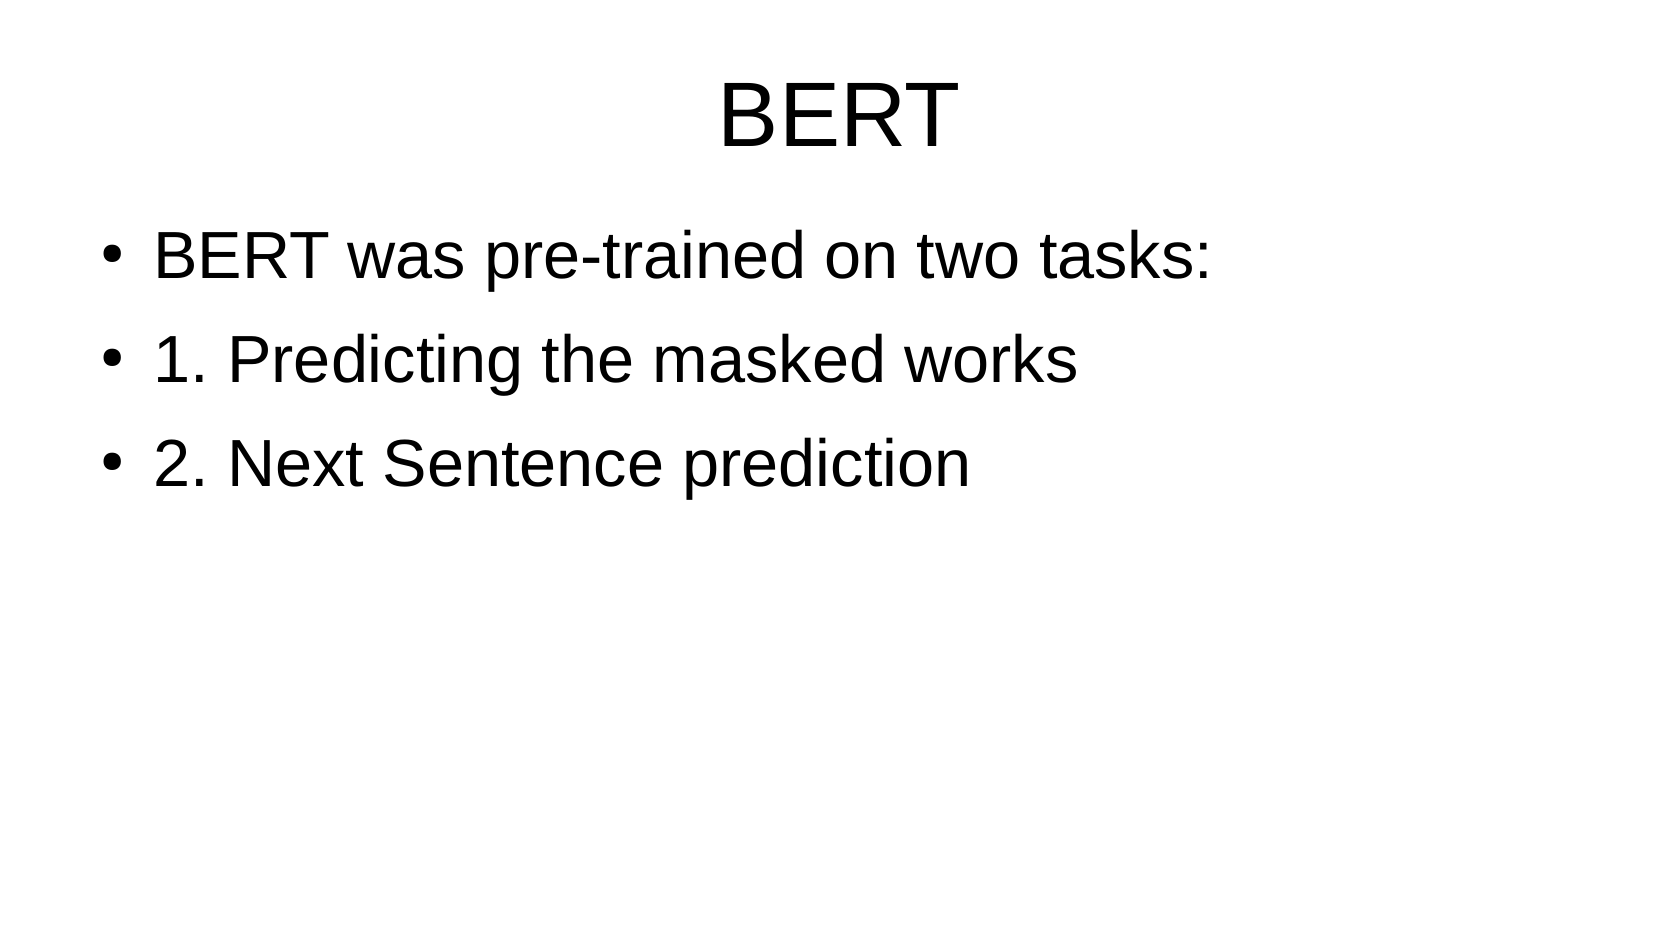

# BERT
BERT was pre-trained on two tasks:
1. Predicting the masked works
2. Next Sentence prediction